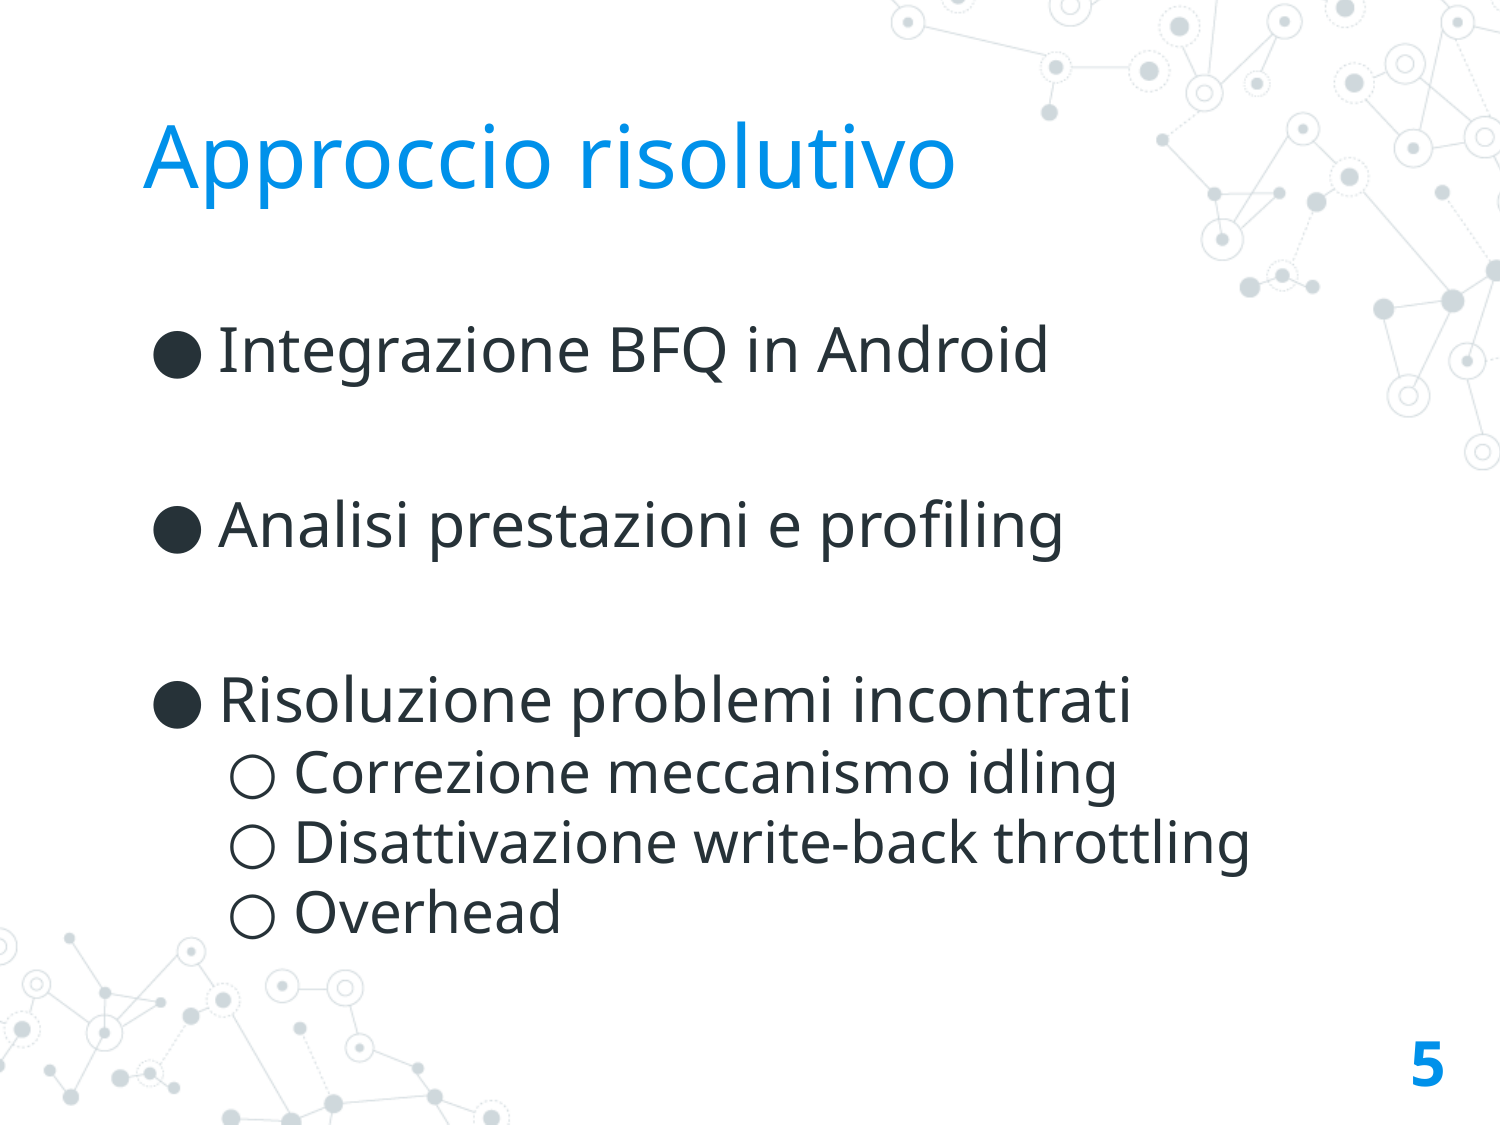

Approccio risolutivo
# Integrazione BFQ in Android
Analisi prestazioni e profiling
Risoluzione problemi incontrati
Correzione meccanismo idling
Disattivazione write-back throttling
Overhead